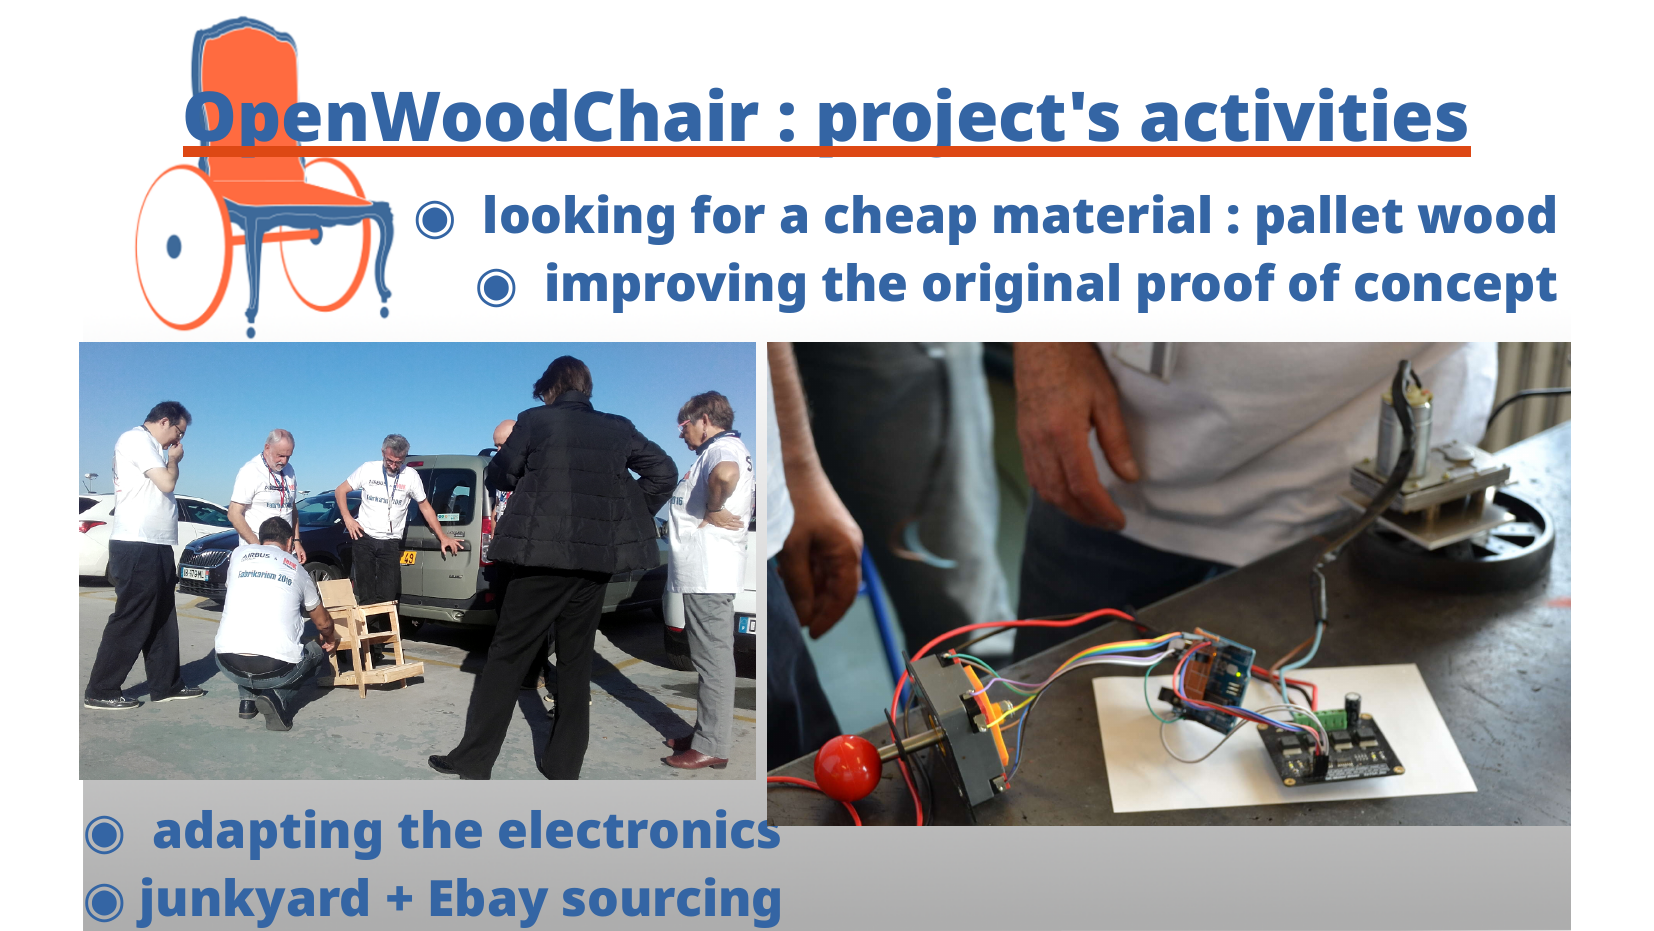

# OpenWoodChair : project's activities
	◉ looking for a cheap material : pallet wood
	◉ improving the original proof of concept
◉ adapting the electronics
◉ junkyard + Ebay sourcing